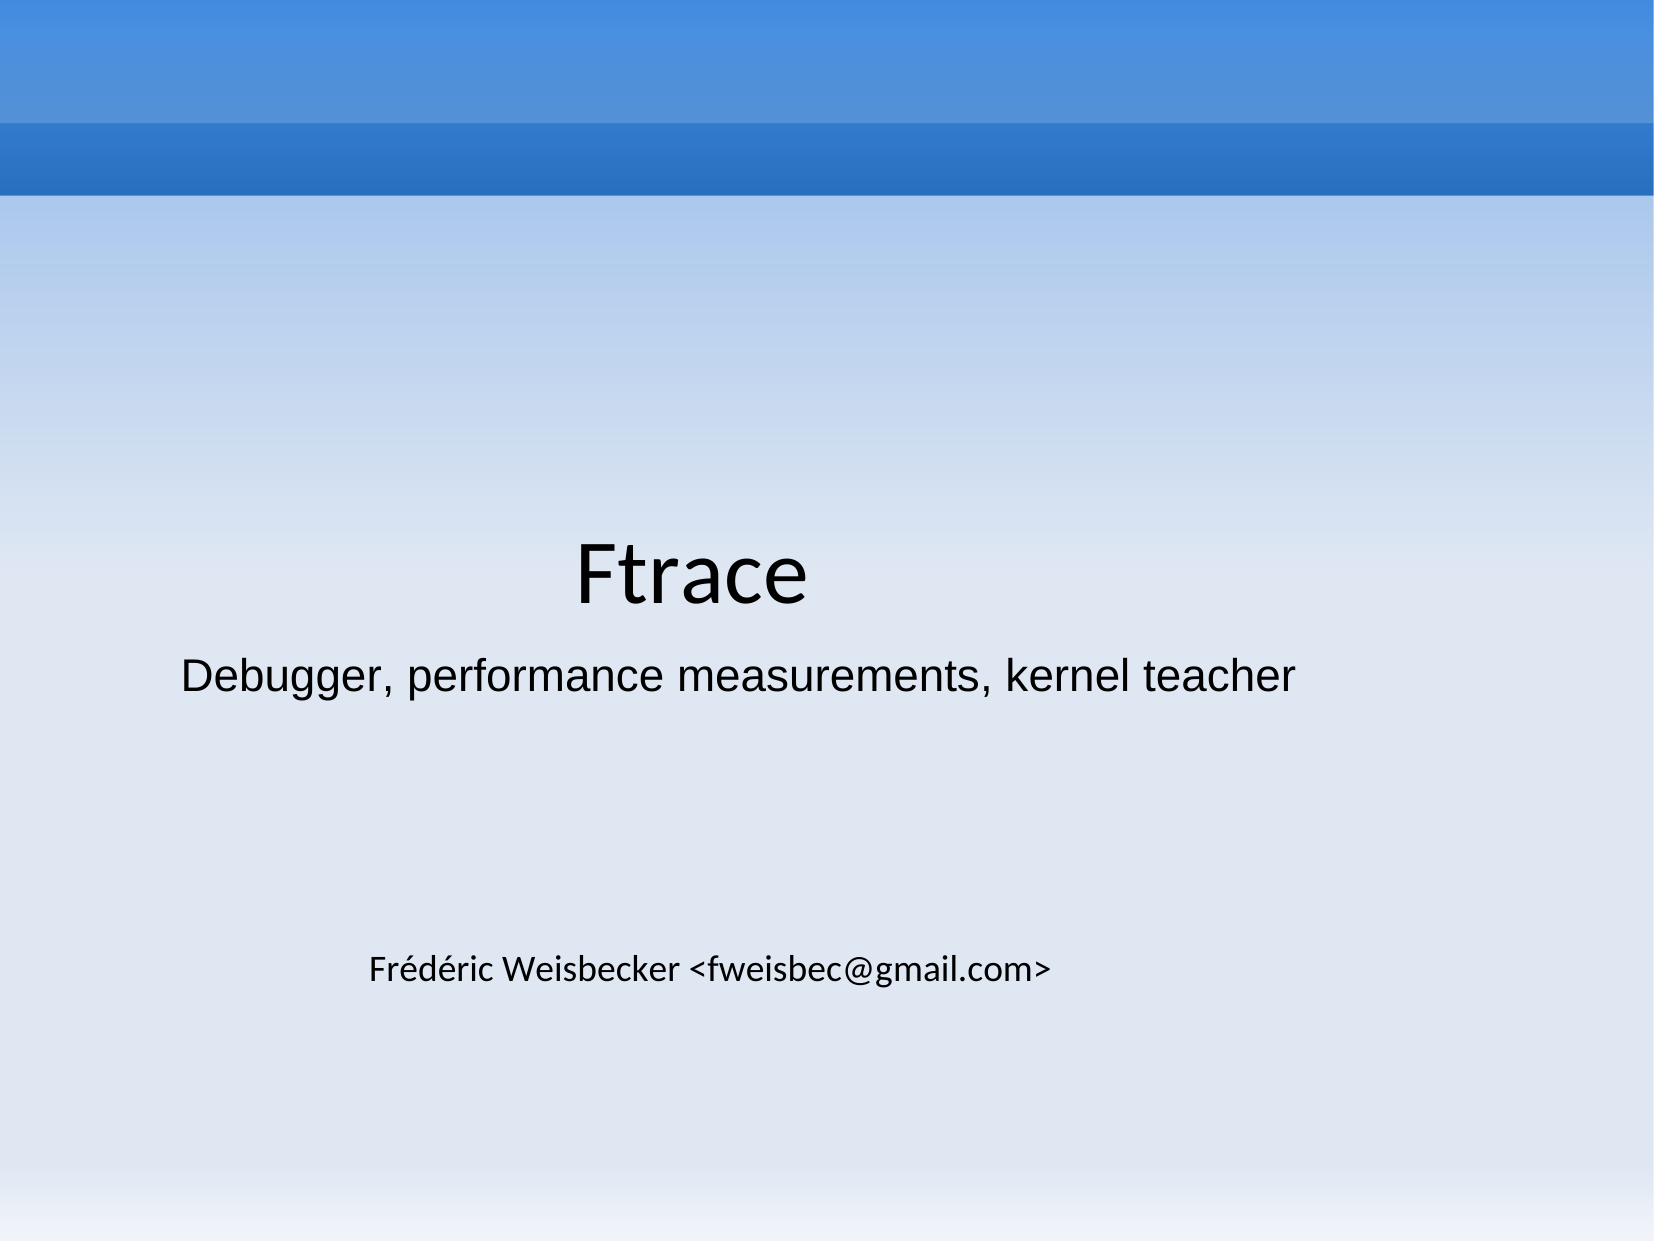

Ftrace
Debugger, performance measurements, kernel teacher
Frédéric Weisbecker <fweisbec@gmail.com>